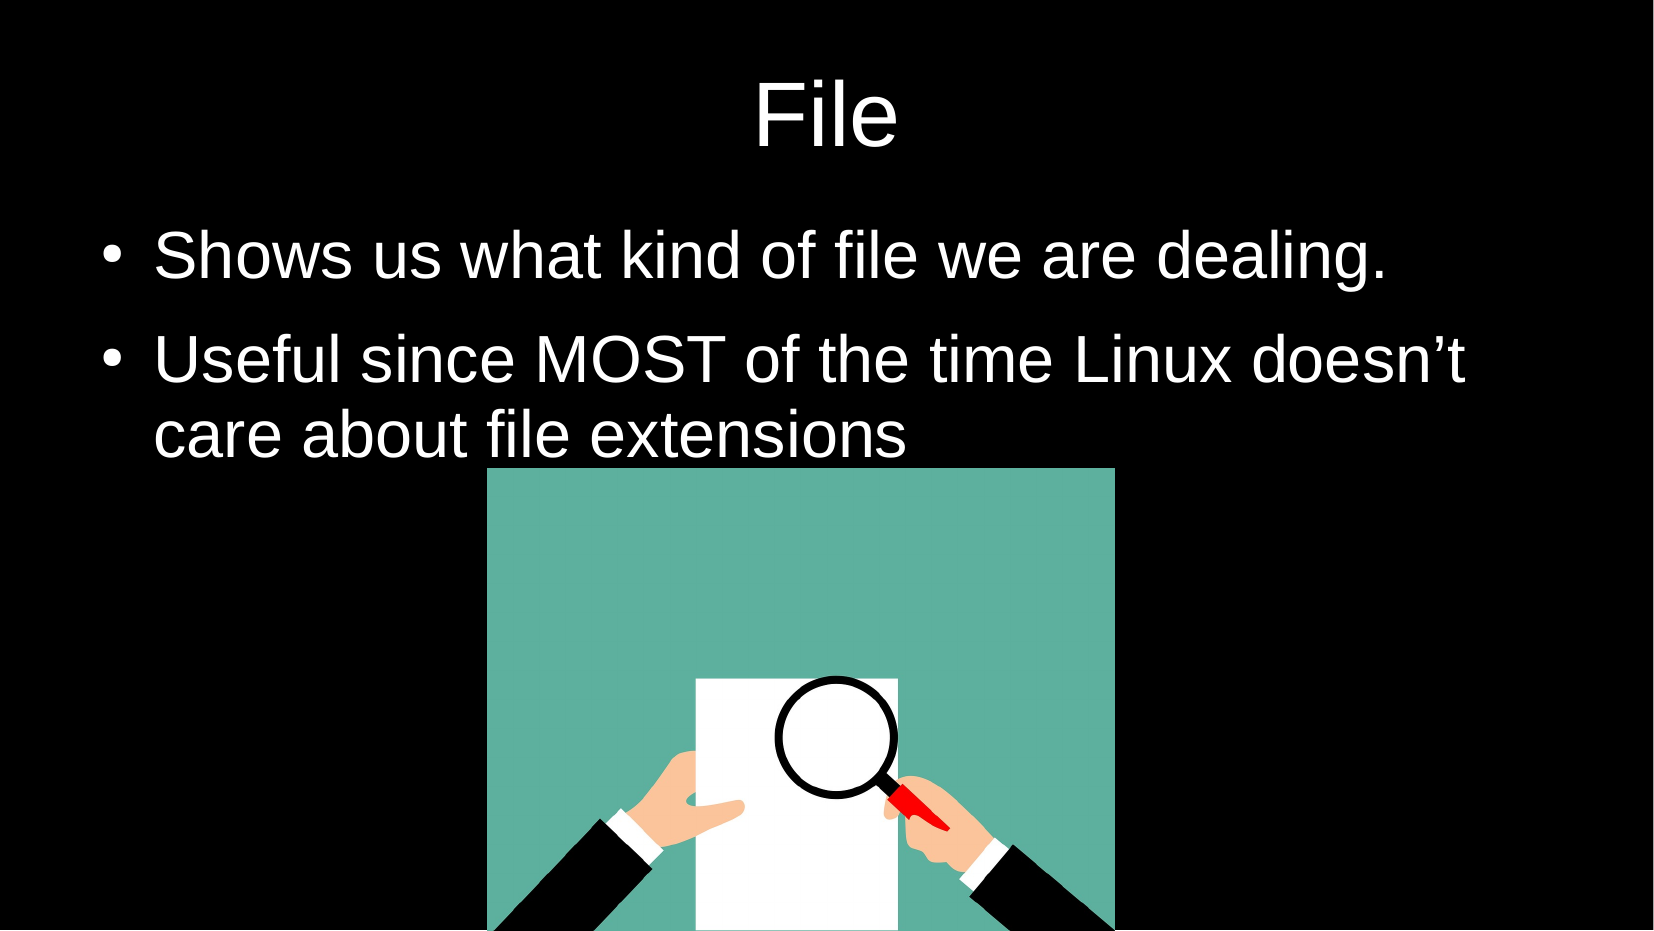

# File
Shows us what kind of file we are dealing.
Useful since MOST of the time Linux doesn’t care about file extensions